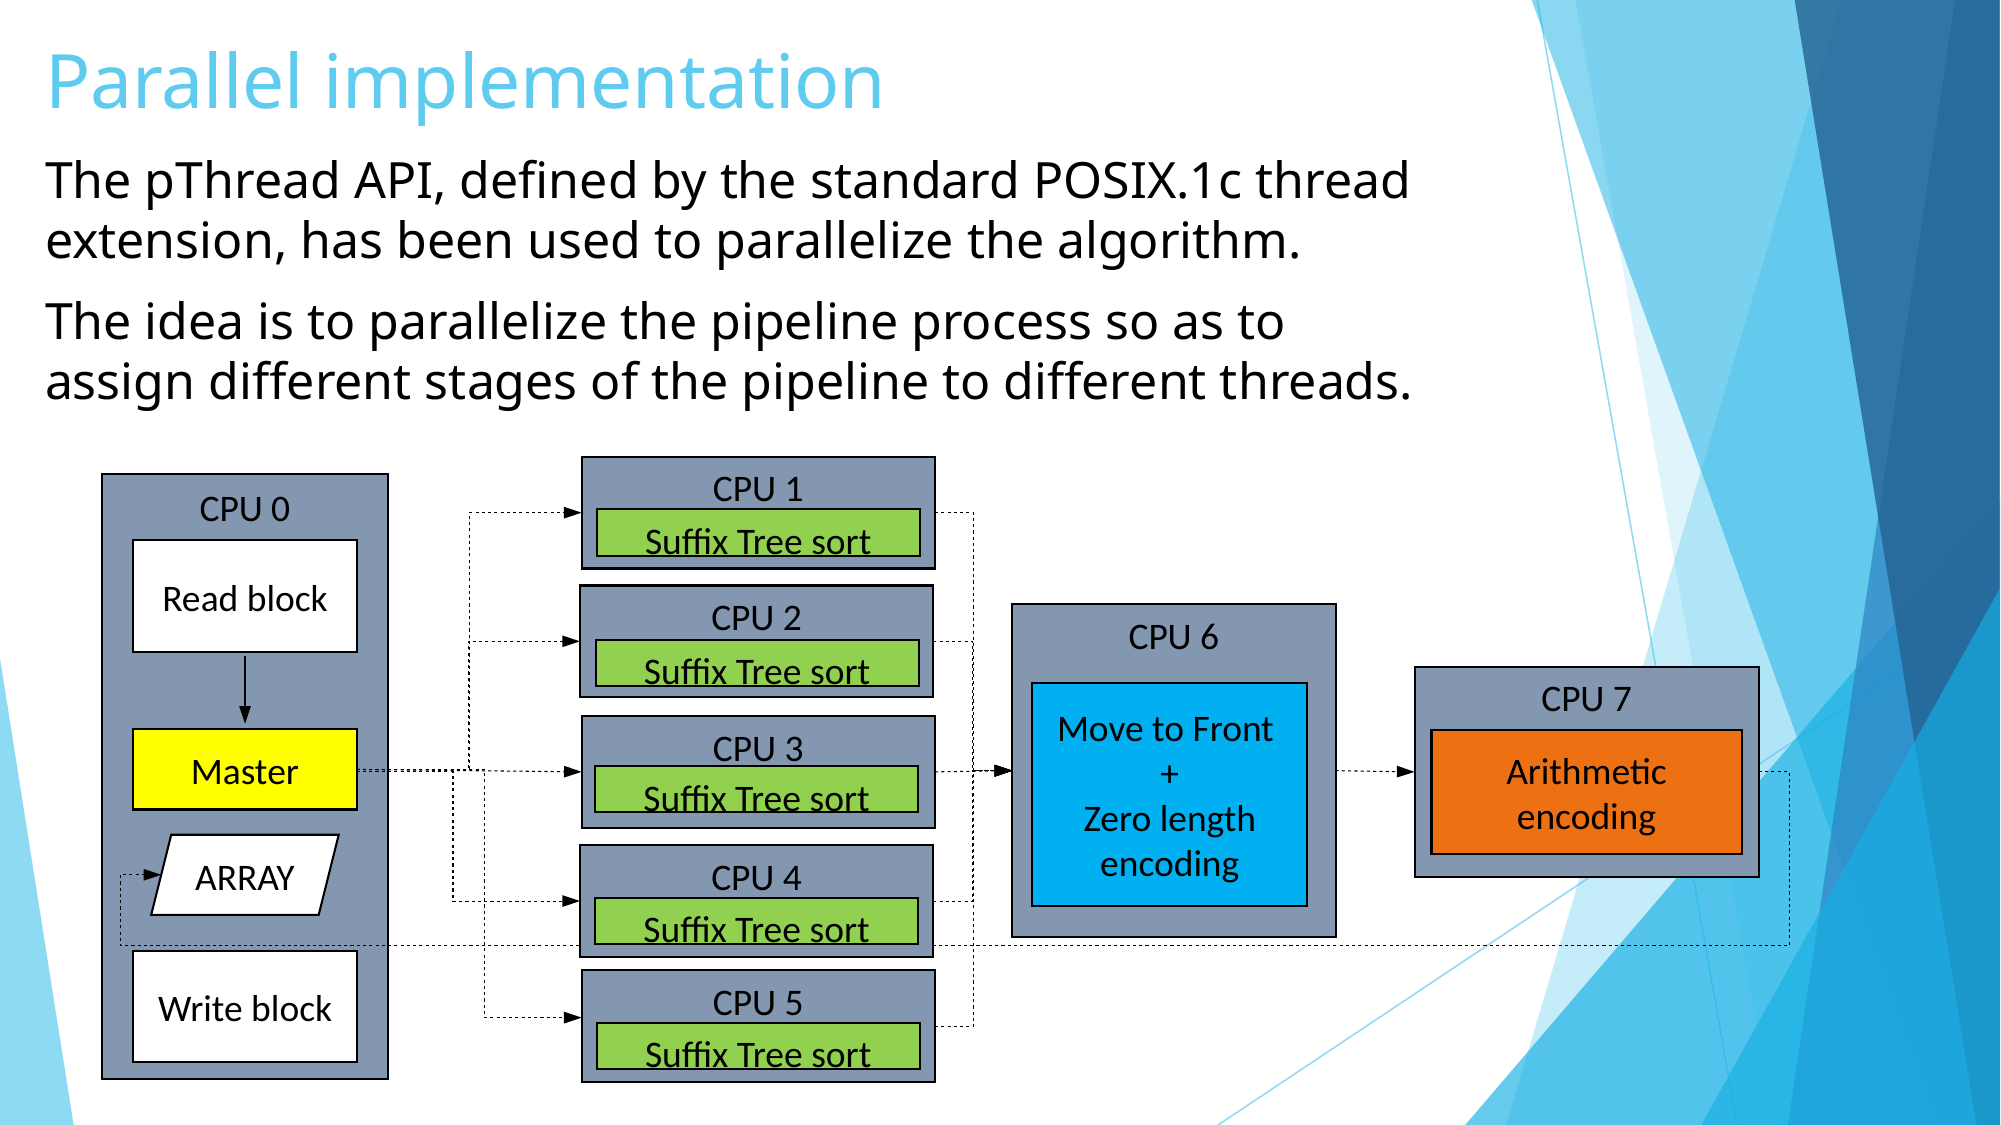

# Parallel implementation
The pThread API, defined by the standard POSIX.1c thread extension, has been used to parallelize the algorithm.
The idea is to parallelize the pipeline process so as to assign different stages of the pipeline to different threads.
CPU 1
Suffix Tree sort
CPU 2
Suffix Tree sort
CPU 3
Suffix Tree sort
CPU 4
Suffix Tree sort
CPU 5
Suffix Tree sort
CPU 0
Read block
Master
ARRAY
Write block
CPU 6
CPU 7
Arithmetic encoding
Move to Front
+
Zero length encoding